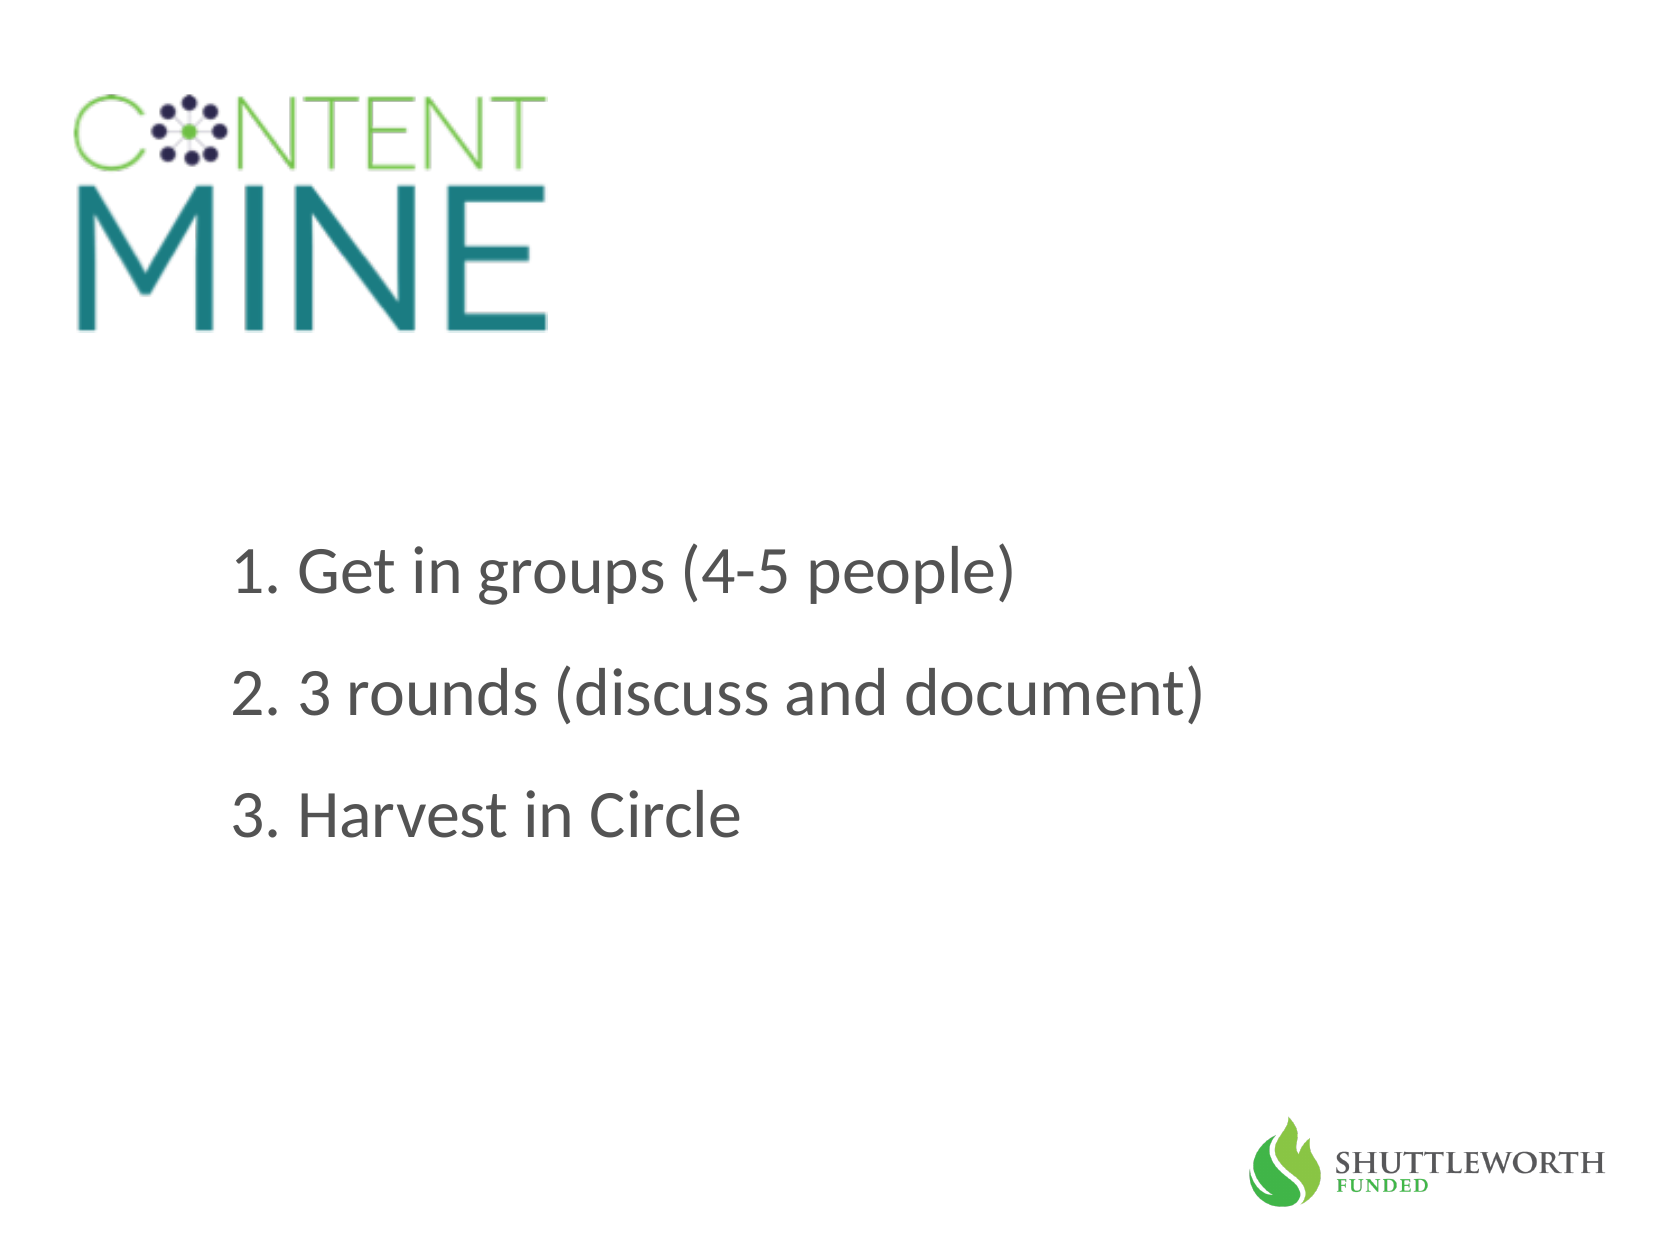

# 1. Get in groups (4-5 people) 2. 3 rounds (discuss and document) 3. Harvest in Circle